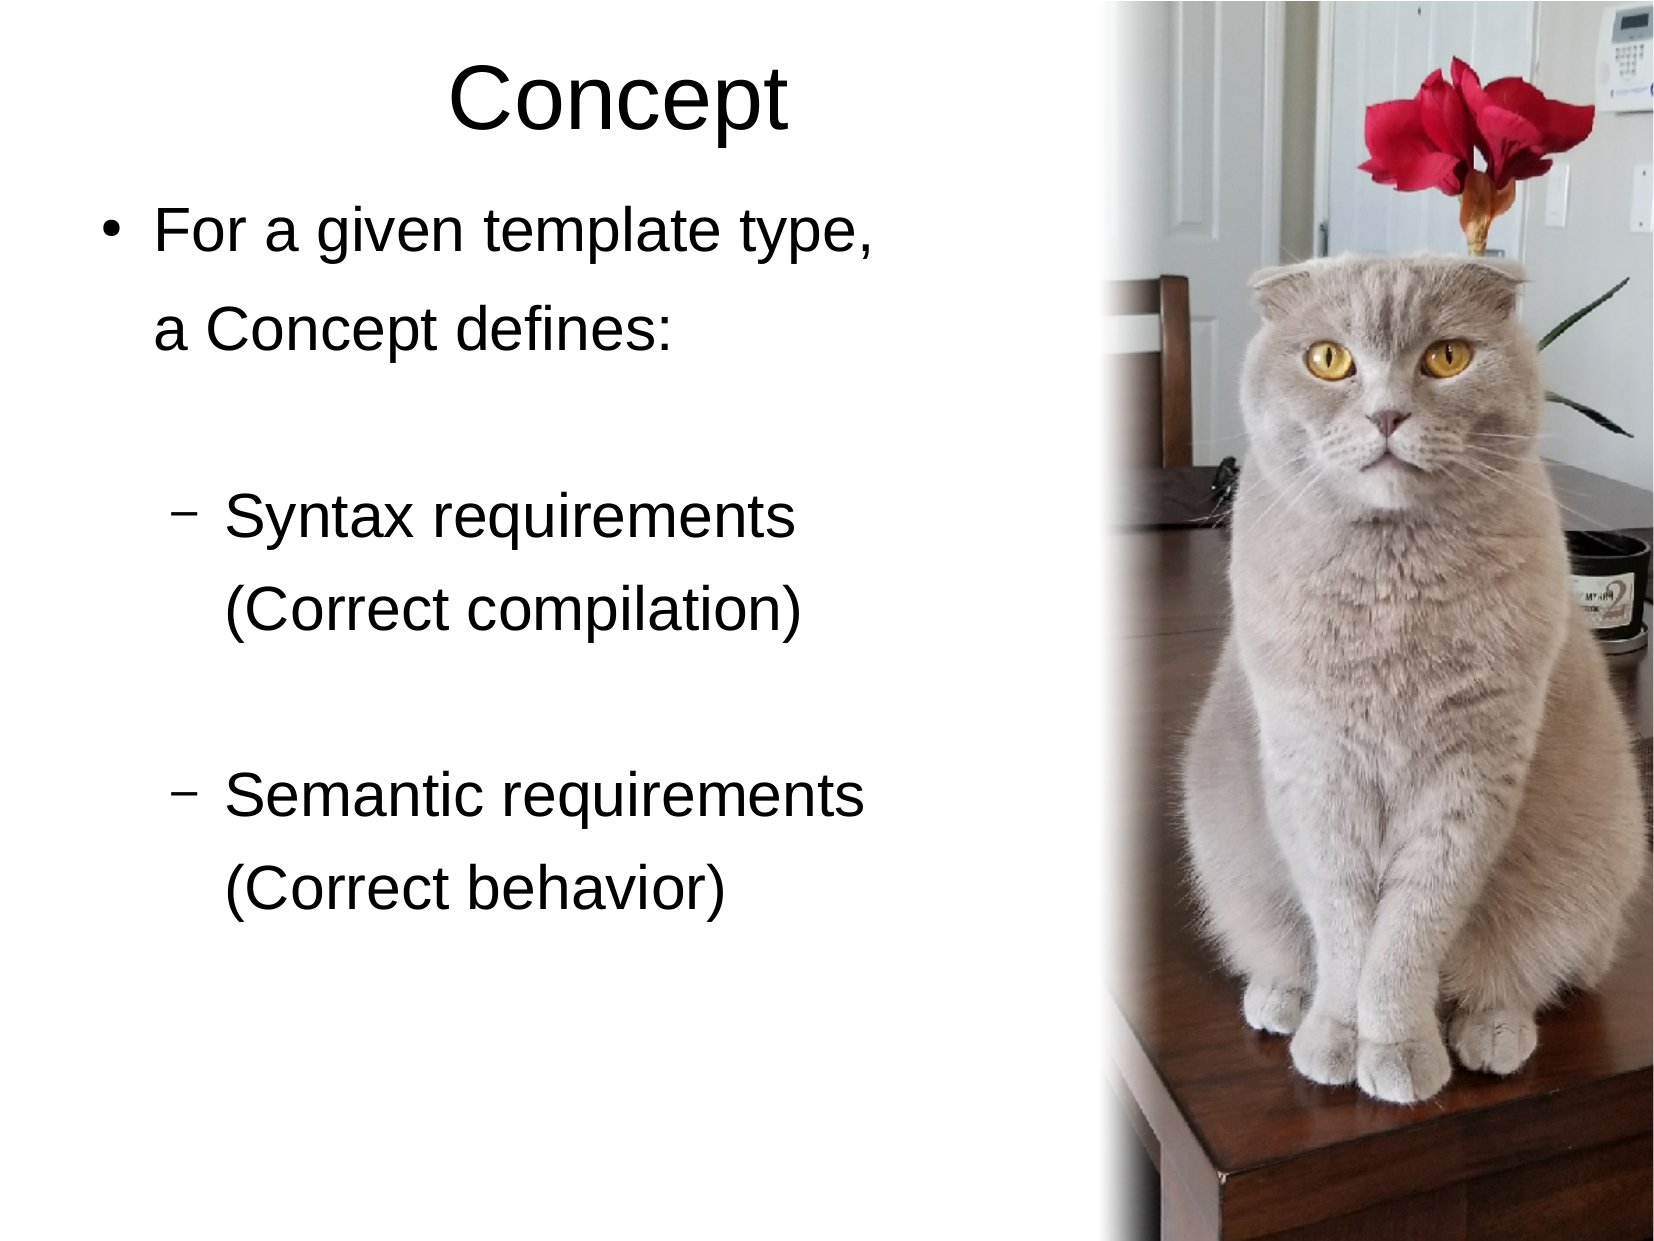

# Concept
For a given template type,
a Concept defines:
Syntax requirements
(Correct compilation)
Semantic requirements
(Correct behavior)
70